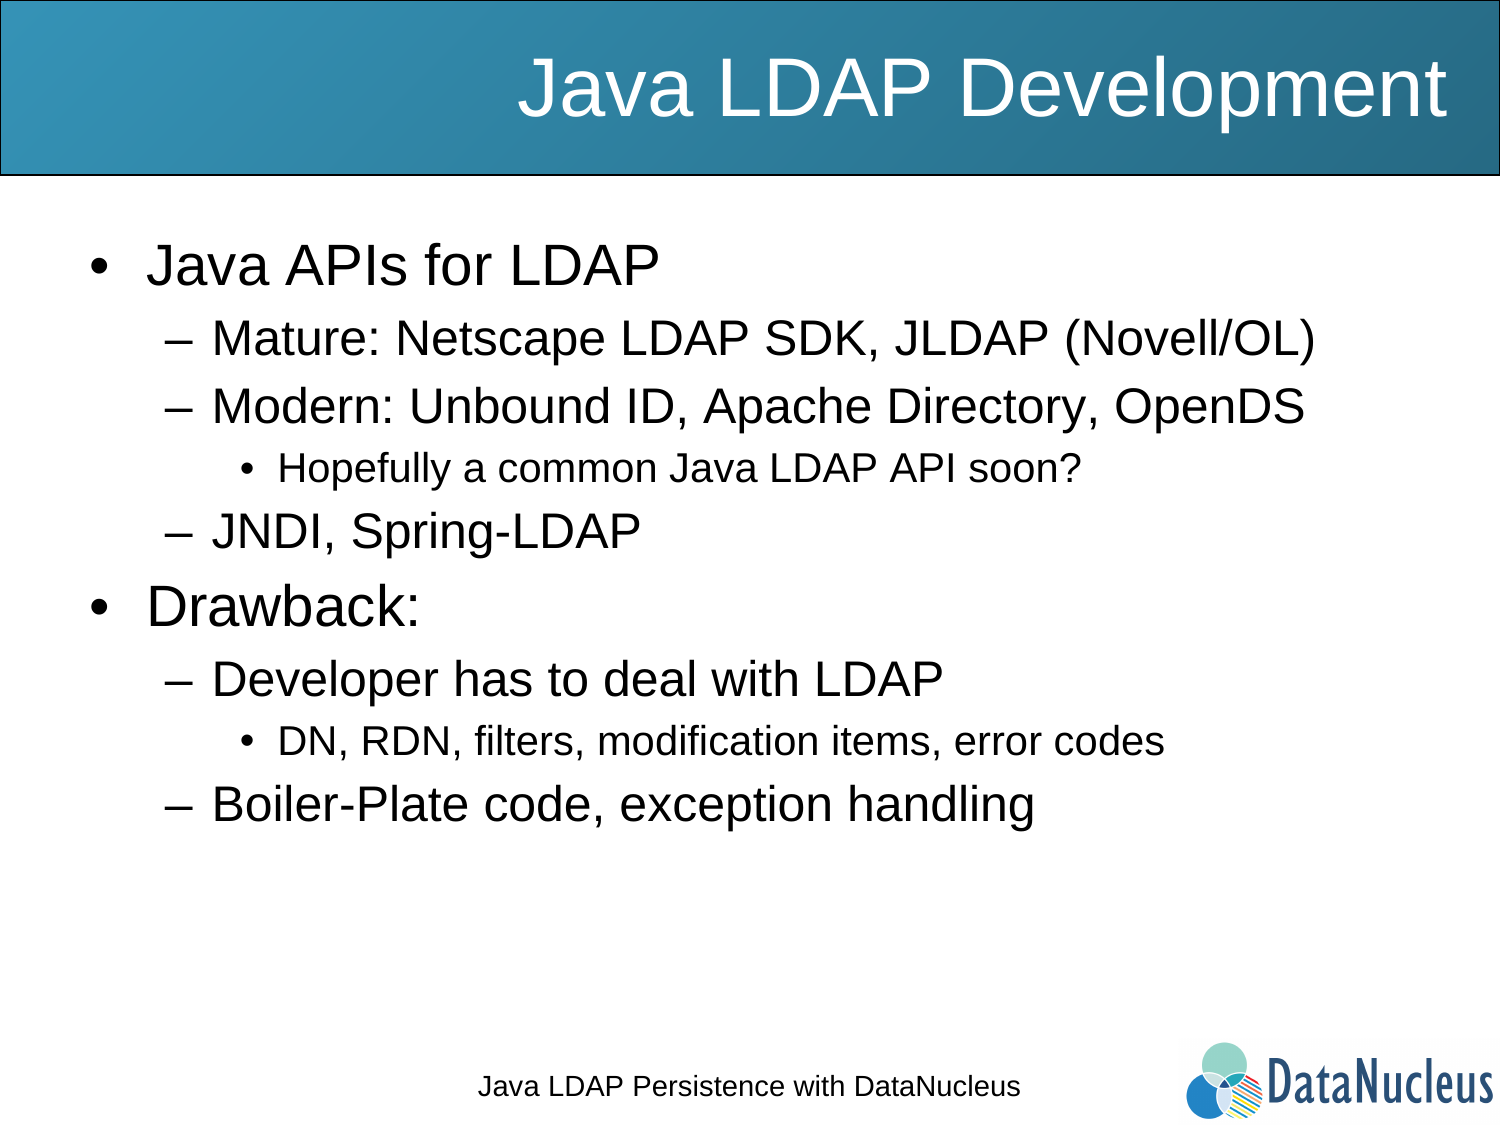

# Java LDAP Development
Java APIs for LDAP
Mature: Netscape LDAP SDK, JLDAP (Novell/OL)
Modern: Unbound ID, Apache Directory, OpenDS
Hopefully a common Java LDAP API soon?
JNDI, Spring-LDAP
Drawback:
Developer has to deal with LDAP
DN, RDN, filters, modification items, error codes
Boiler-Plate code, exception handling